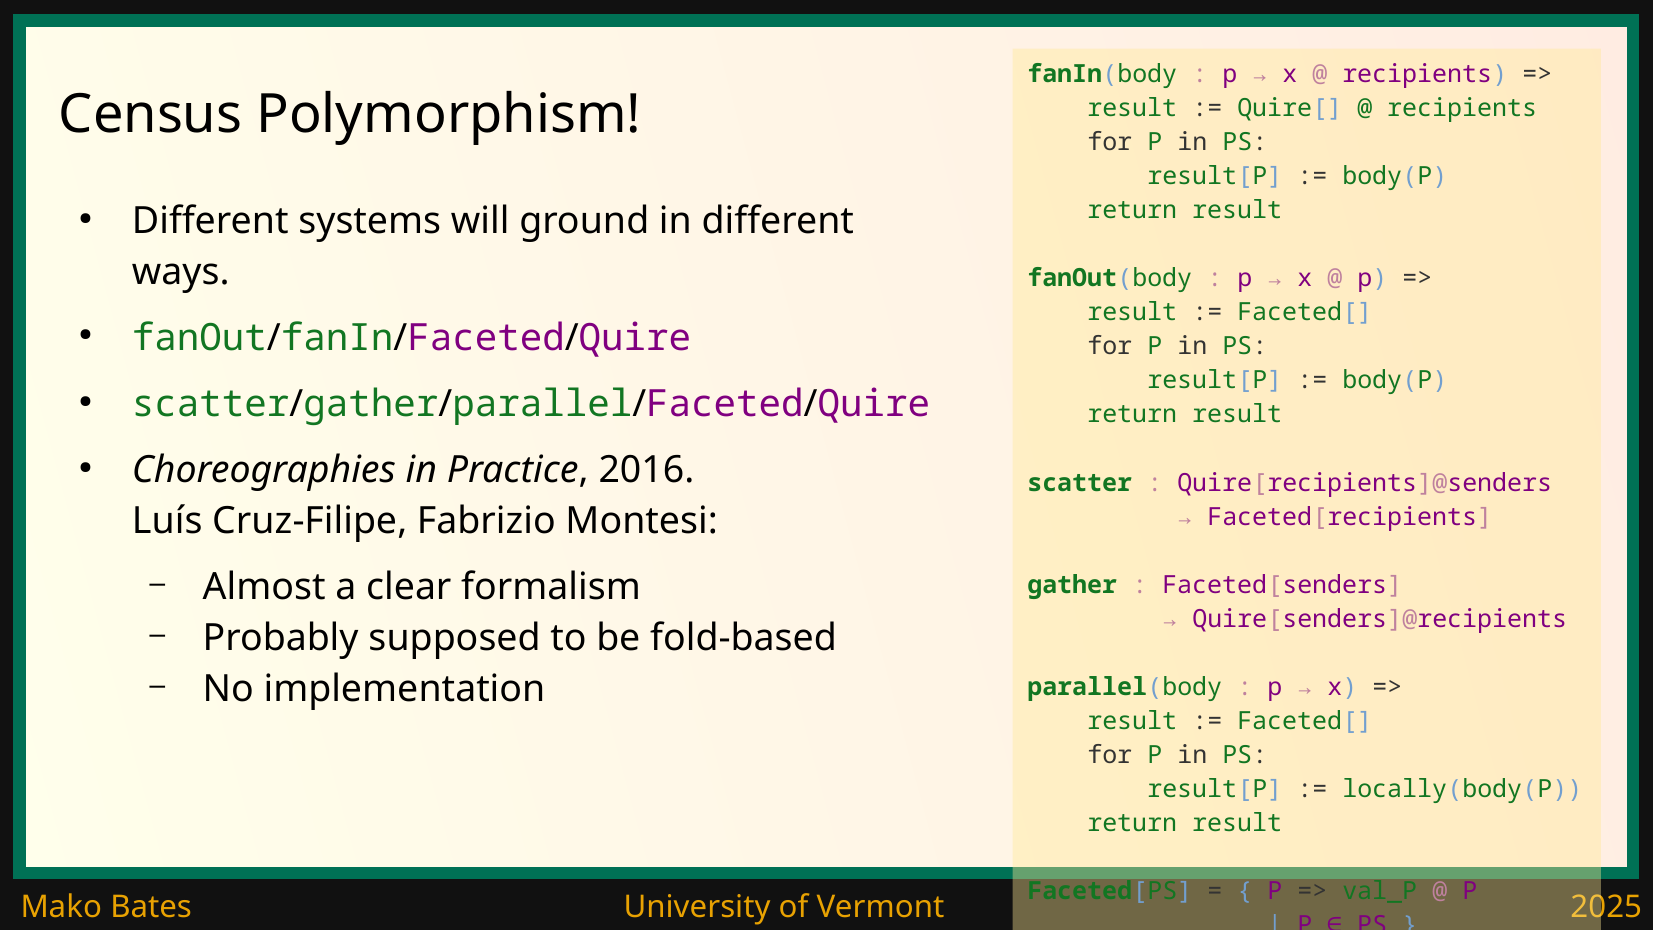

fanIn(body : p → x @ recipients) =>
 result := Quire[] @ recipients
 for P in PS:
 result[P] := body(P)
 return result
fanOut(body : p → x @ p) =>
 result := Faceted[]
 for P in PS:
 result[P] := body(P)
 return result
scatter : Quire[recipients]@senders
 → Faceted[recipients]
gather : Faceted[senders]
 → Quire[senders]@recipients
parallel(body : p → x) =>
 result := Faceted[]
 for P in PS:
 result[P] := locally(body(P))
 return result
Faceted[PS] = { P => val_P @ P
 | P ∈ PS }
Quire[PS] = { P => val_P | P ∈ PS }
# Census Polymorphism!
Different systems will ground in different ways.
fanOut/fanIn/Faceted/Quire
scatter/gather/parallel/Faceted/Quire
Choreographies in Practice, 2016.
Luís Cruz-Filipe, Fabrizio Montesi:
Almost a clear formalism
Probably supposed to be fold-based
No implementation